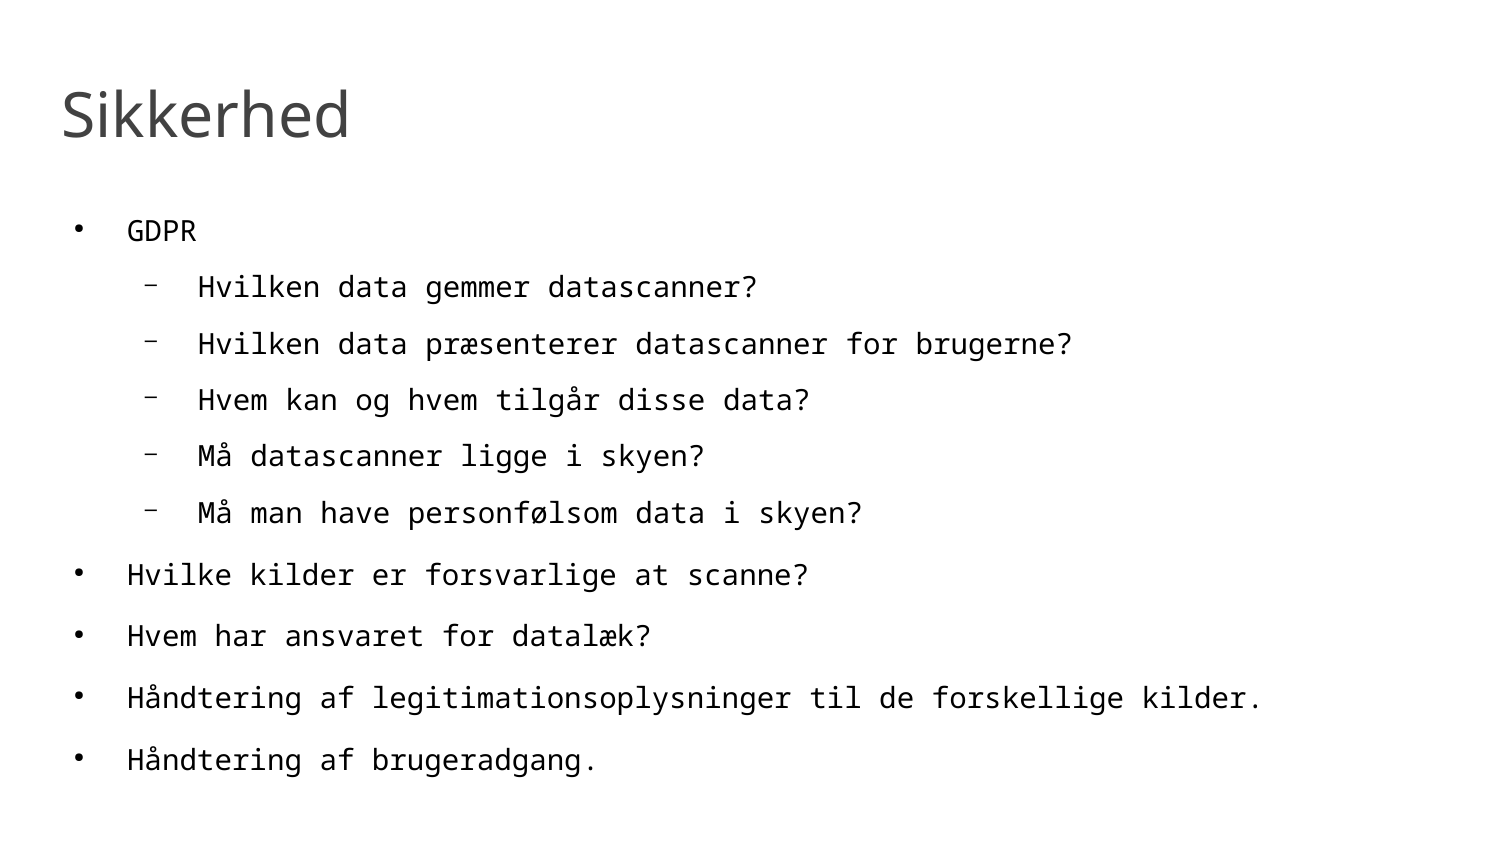

# Sikkerhed
GDPR
Hvilken data gemmer datascanner?
Hvilken data præsenterer datascanner for brugerne?
Hvem kan og hvem tilgår disse data?
Må datascanner ligge i skyen?
Må man have personfølsom data i skyen?
Hvilke kilder er forsvarlige at scanne?
Hvem har ansvaret for datalæk?
Håndtering af legitimationsoplysninger til de forskellige kilder.
Håndtering af brugeradgang.